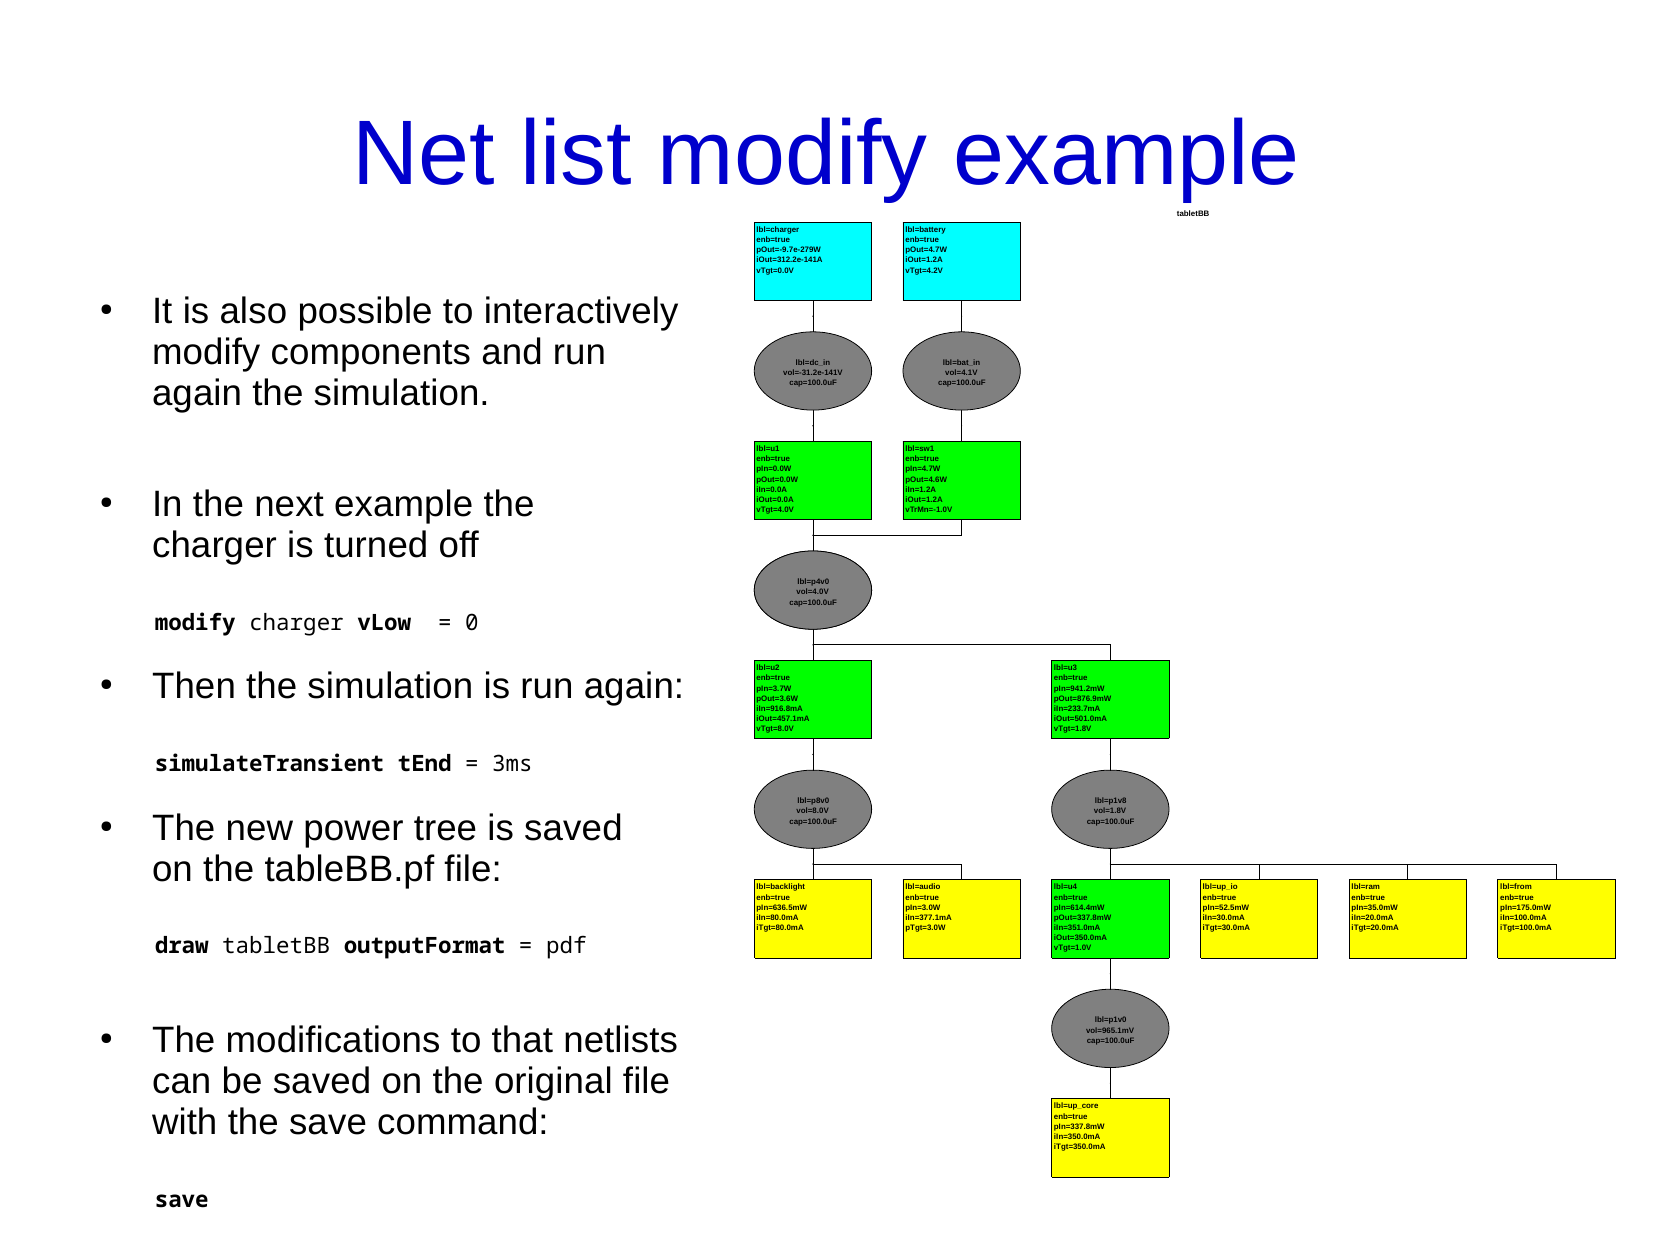

# Net list modify example
It is also possible to interactively
modify components and run
again the simulation.
In the next example the
charger is turned off
modify charger vLow = 0
Then the simulation is run again:
simulateTransient tEnd = 3ms
The new power tree is saved
on the tableBB.pf file:
draw tabletBB outputFormat = pdf
The modifications to that netlists
can be saved on the original file
with the save command:
save